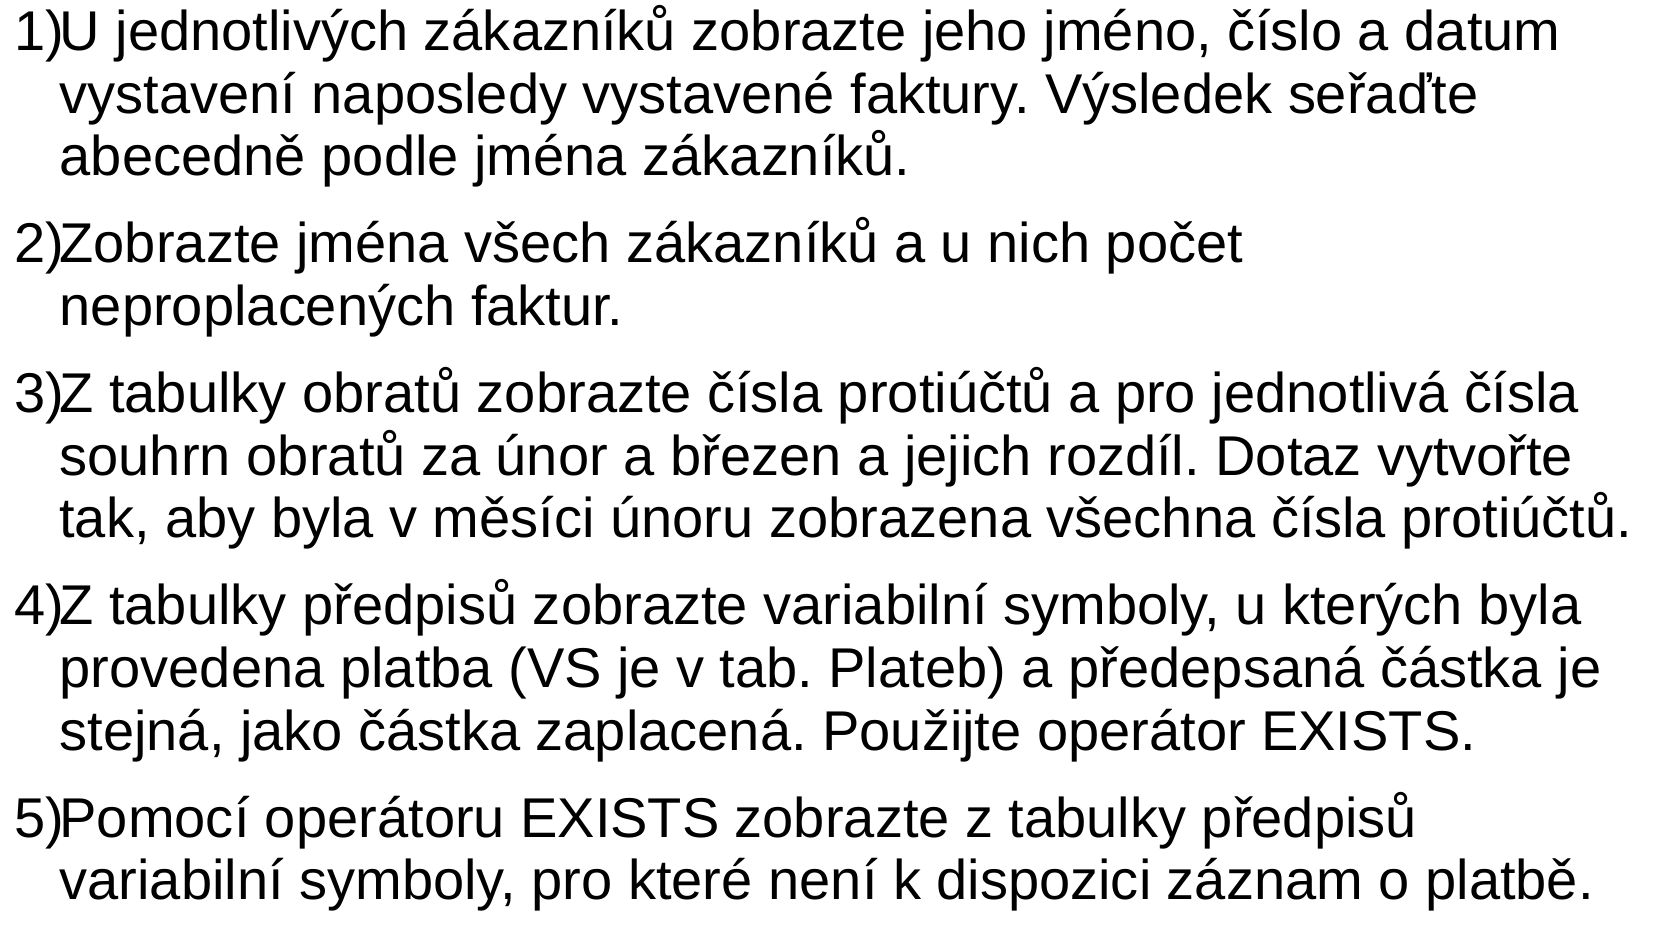

# U jednotlivých zákazníků zobrazte jeho jméno, číslo a datum vystavení naposledy vystavené faktury. Výsledek seřaďte abecedně podle jména zákazníků.
Zobrazte jména všech zákazníků a u nich počet neproplacených faktur.
Z tabulky obratů zobrazte čísla protiúčtů a pro jednotlivá čísla souhrn obratů za únor a březen a jejich rozdíl. Dotaz vytvořte tak, aby byla v měsíci únoru zobrazena všechna čísla protiúčtů.
Z tabulky předpisů zobrazte variabilní symboly, u kterých byla provedena platba (VS je v tab. Plateb) a předepsaná částka je stejná, jako částka zaplacená. Použijte operátor EXISTS.
Pomocí operátoru EXISTS zobrazte z tabulky předpisů variabilní symboly, pro které není k dispozici záznam o platbě.